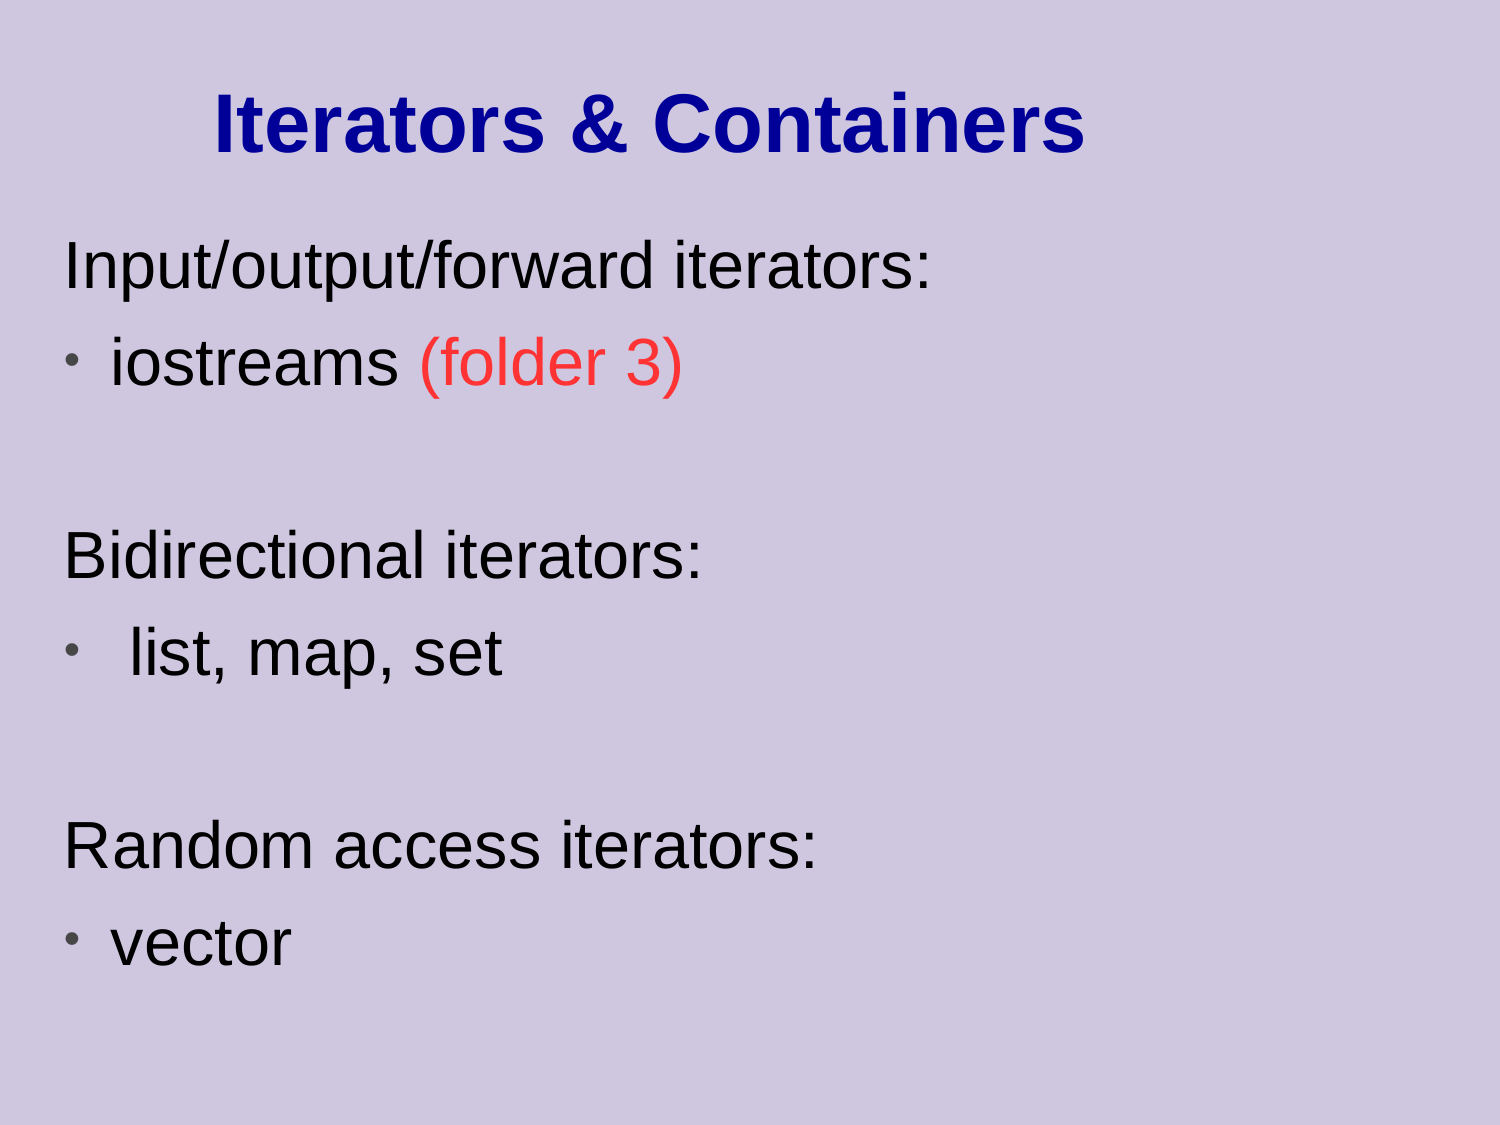

# Iterators & Containers
Input/output/forward iterators:
iostreams (folder 3)
Bidirectional iterators:
 list, map, set
Random access iterators:
vector